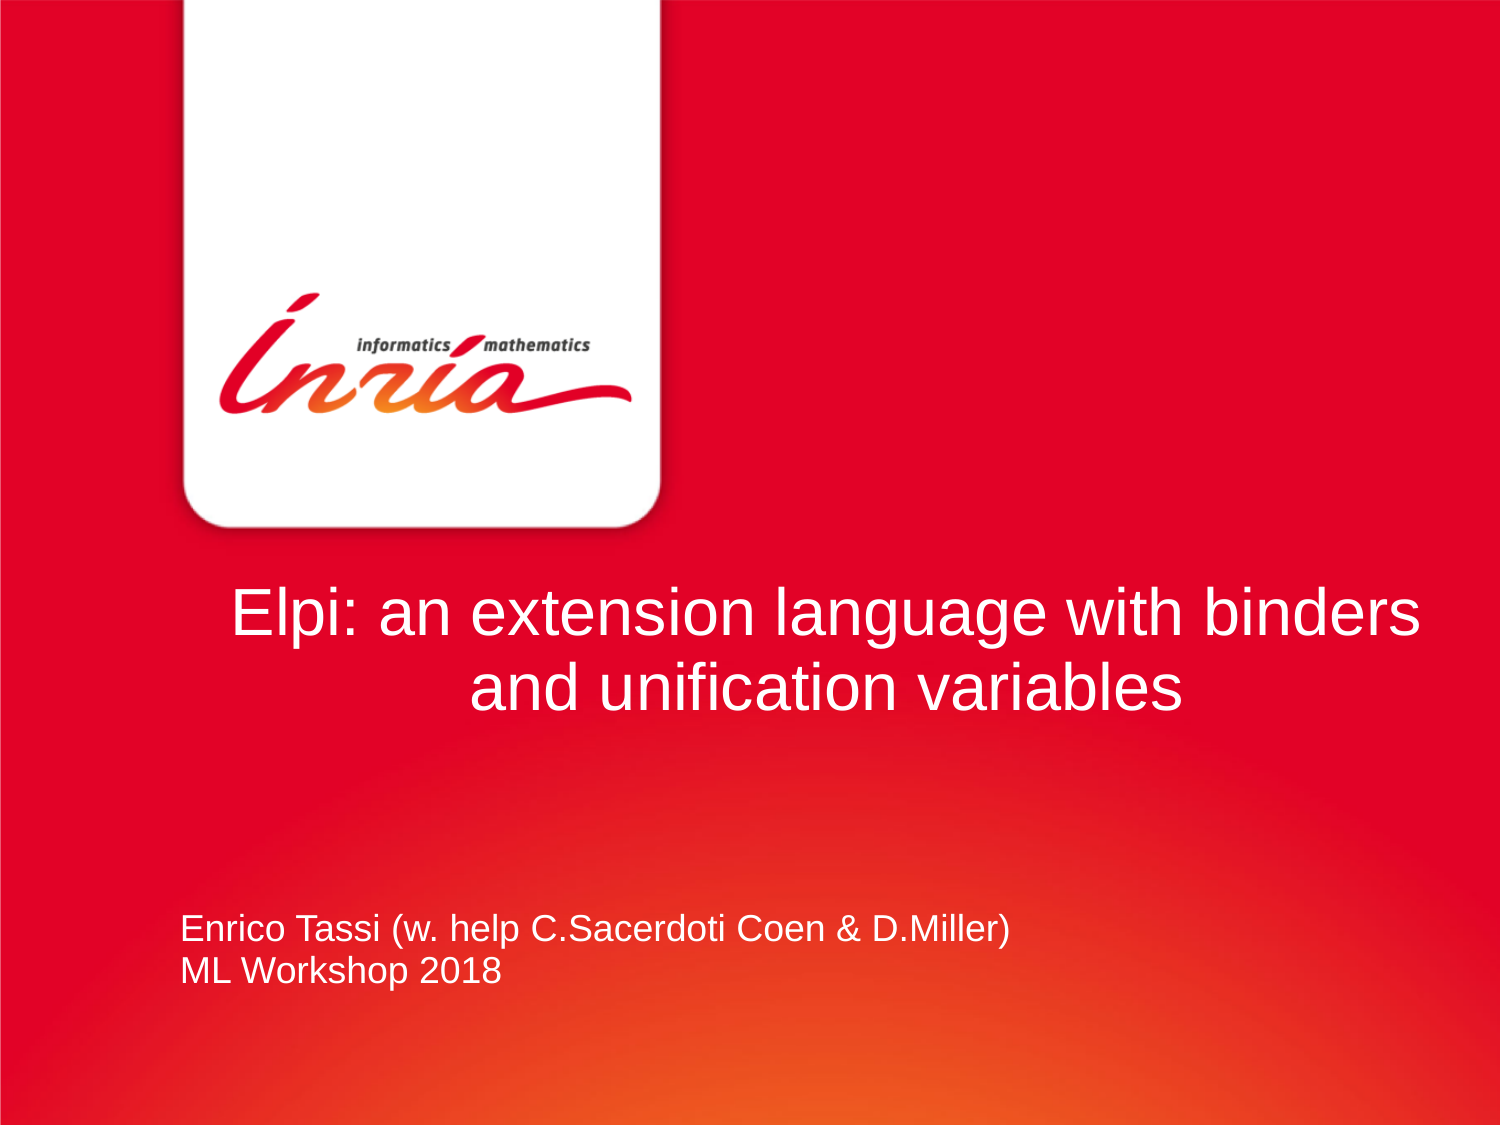

# Elpi: an extension language with binders
and unification variables
Enrico Tassi (w. help C.Sacerdoti Coen & D.Miller)
ML Workshop 2018